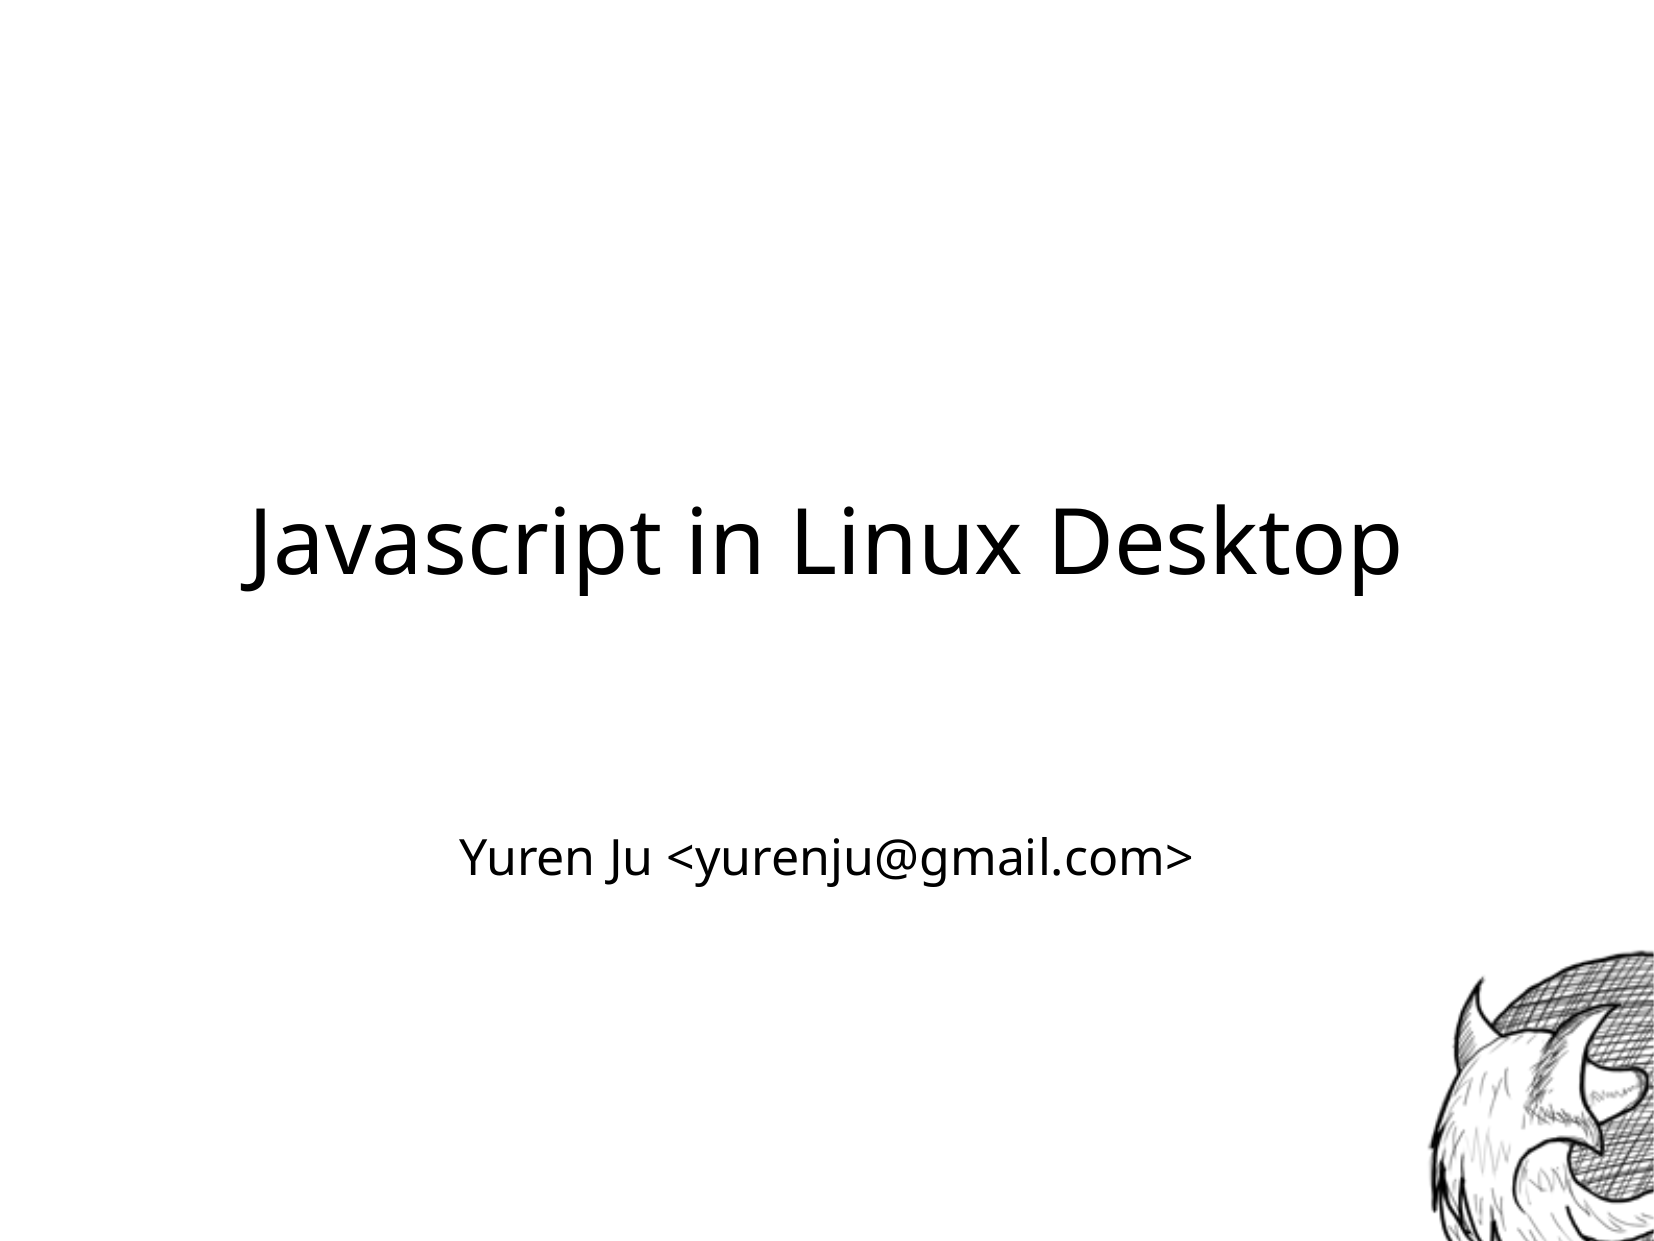

# Javascript in Linux Desktop
Yuren Ju <yurenju@gmail.com>